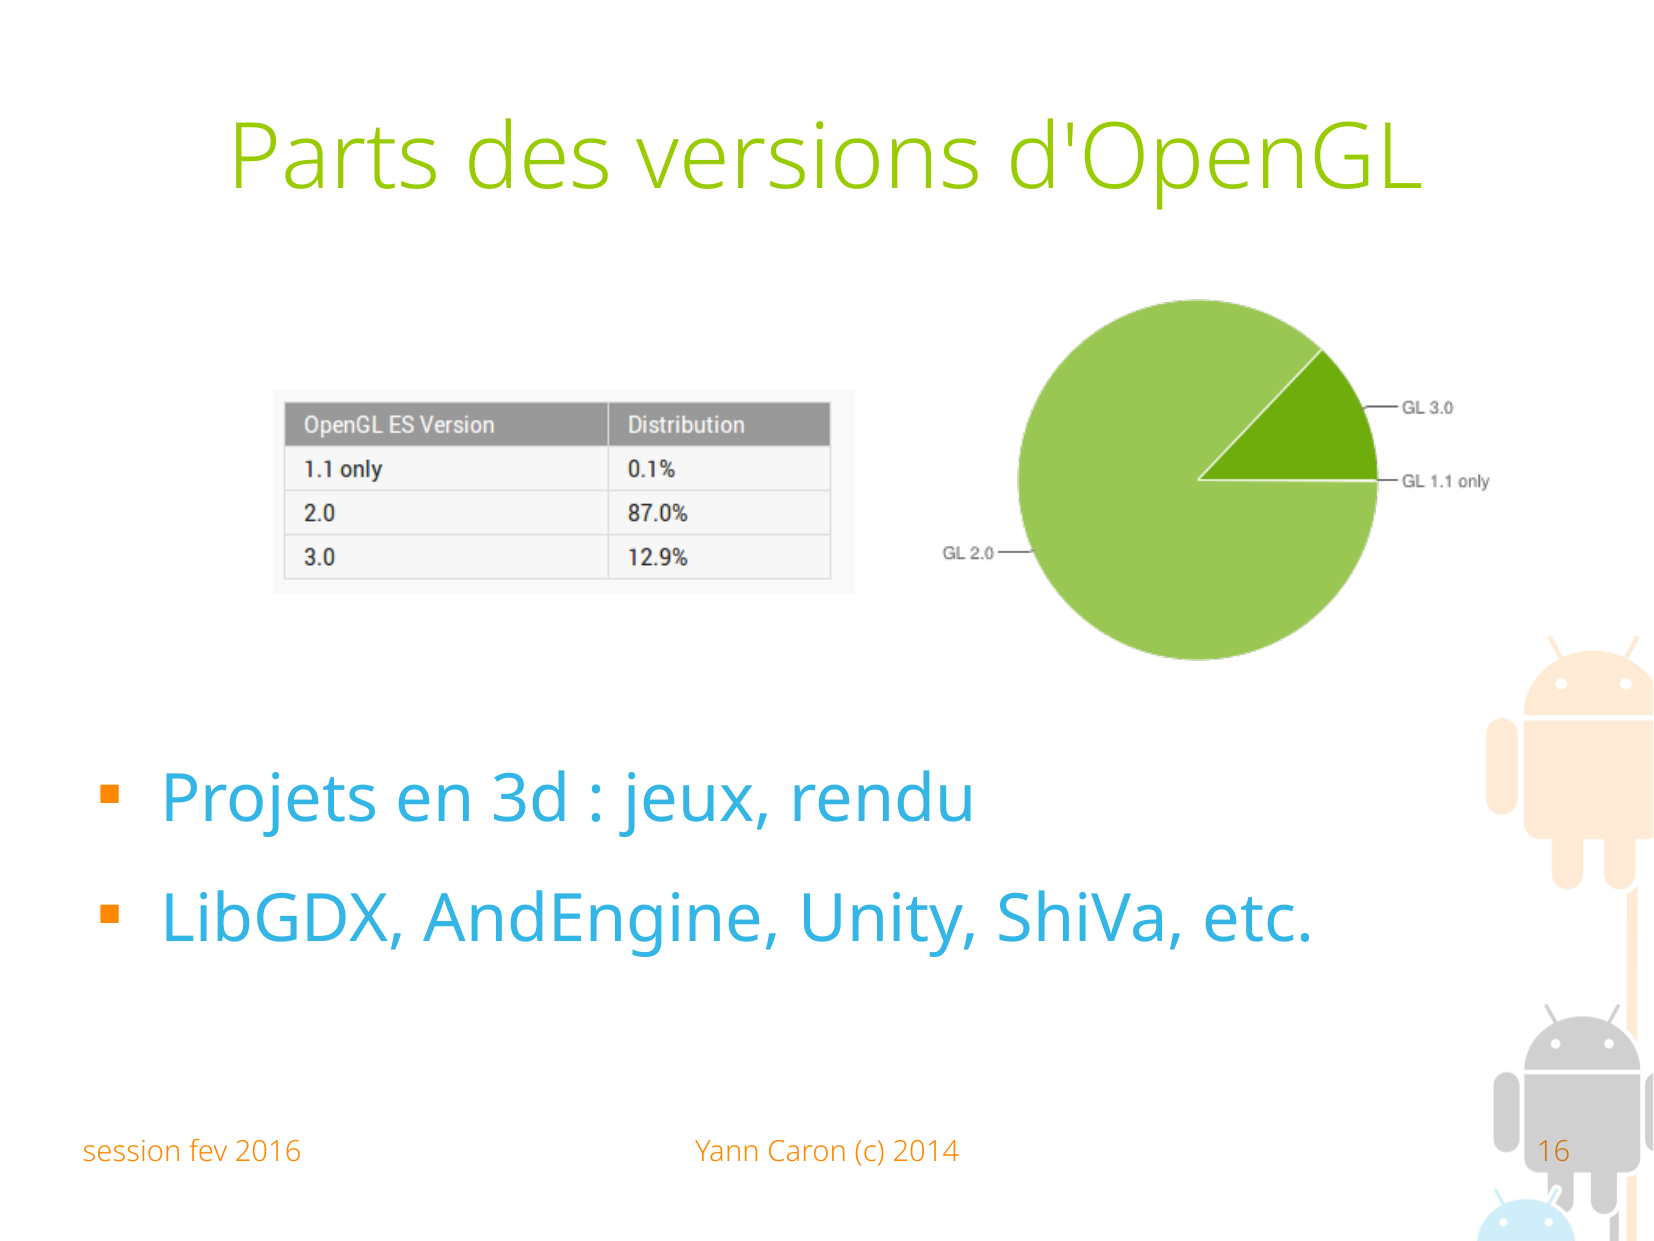

# Parts des versions d'OpenGL
Projets en 3d : jeux, rendu
LibGDX, AndEngine, Unity, ShiVa, etc.
session fev 2016
Yann Caron (c) 2014
16